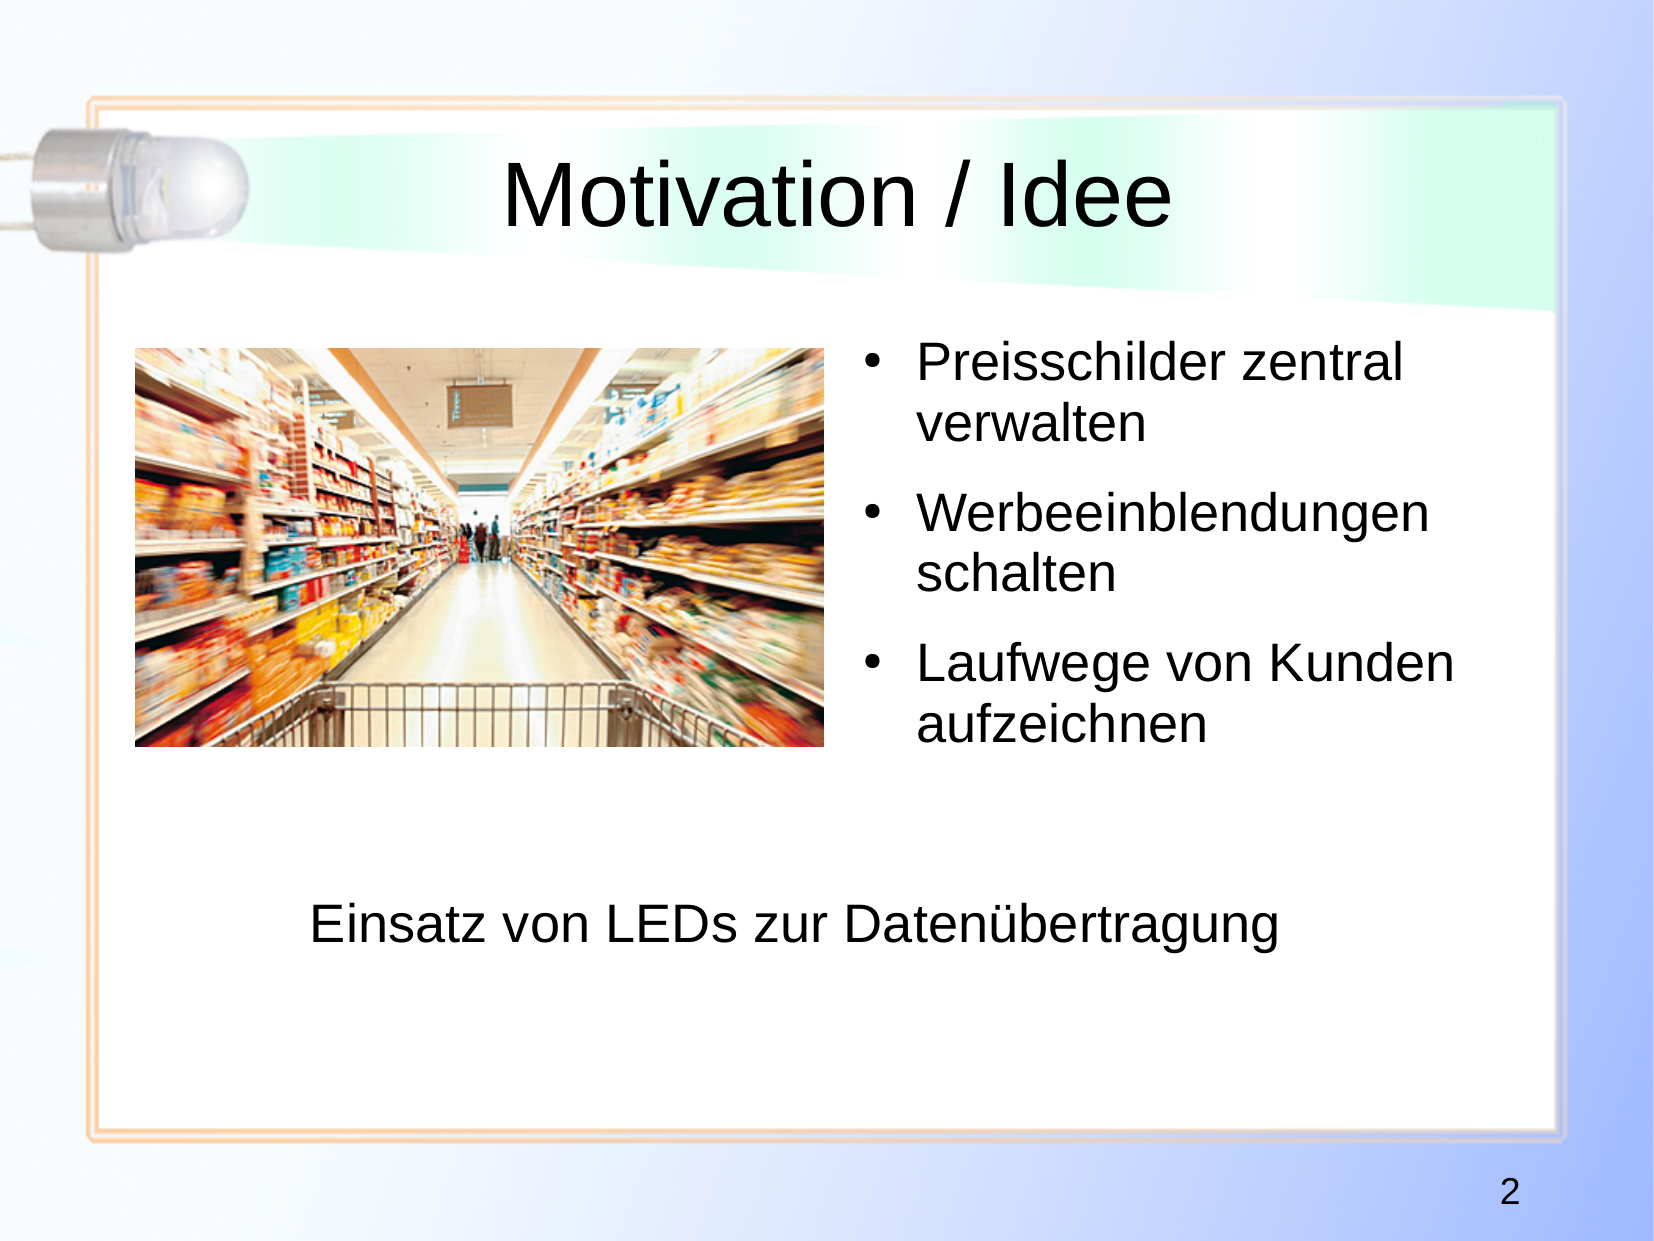

# Motivation / Idee
Preisschilder zentral verwalten
Werbeeinblendungen schalten
Laufwege von Kunden aufzeichnen
Einsatz von LEDs zur Datenübertragung